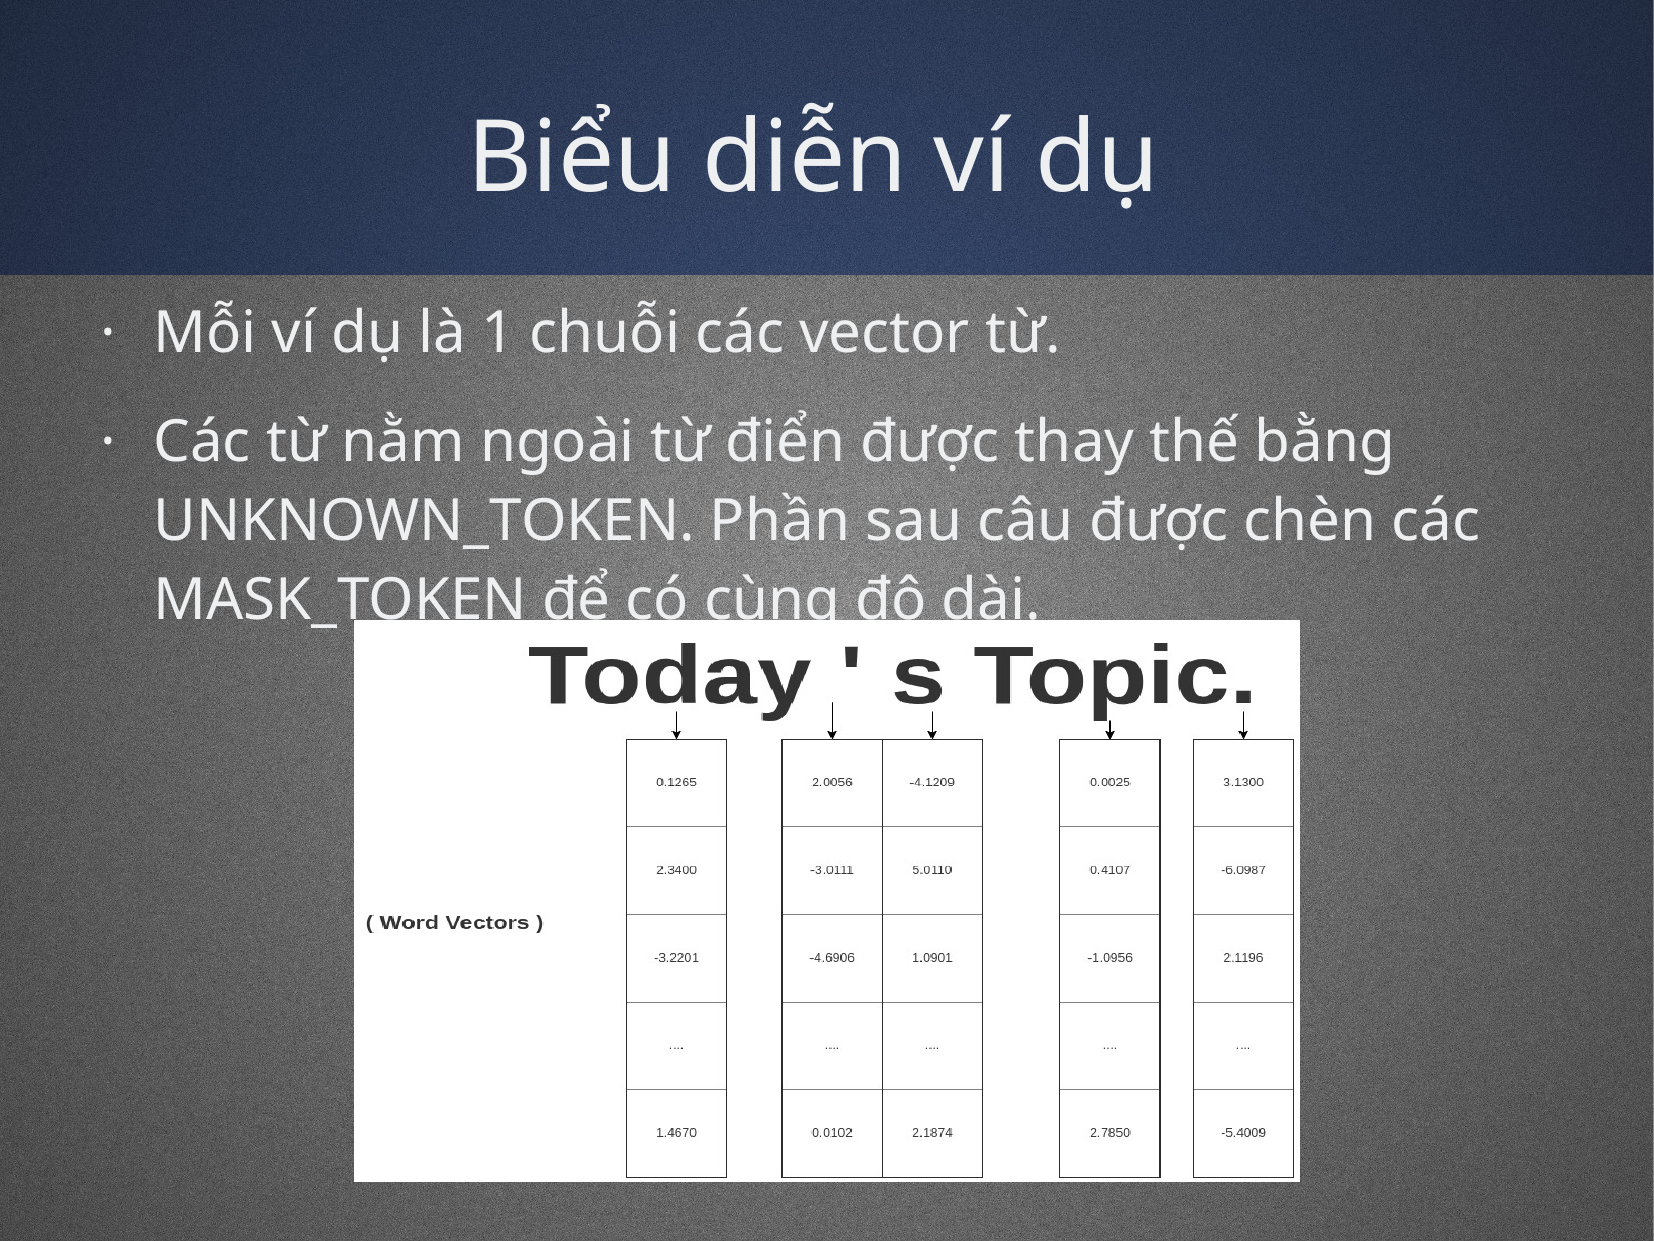

# Biểu diễn ví dụ
Mỗi ví dụ là 1 chuỗi các vector từ.
Các từ nằm ngoài từ điển được thay thế bằng UNKNOWN_TOKEN. Phần sau câu được chèn các MASK_TOKEN để có cùng độ dài.